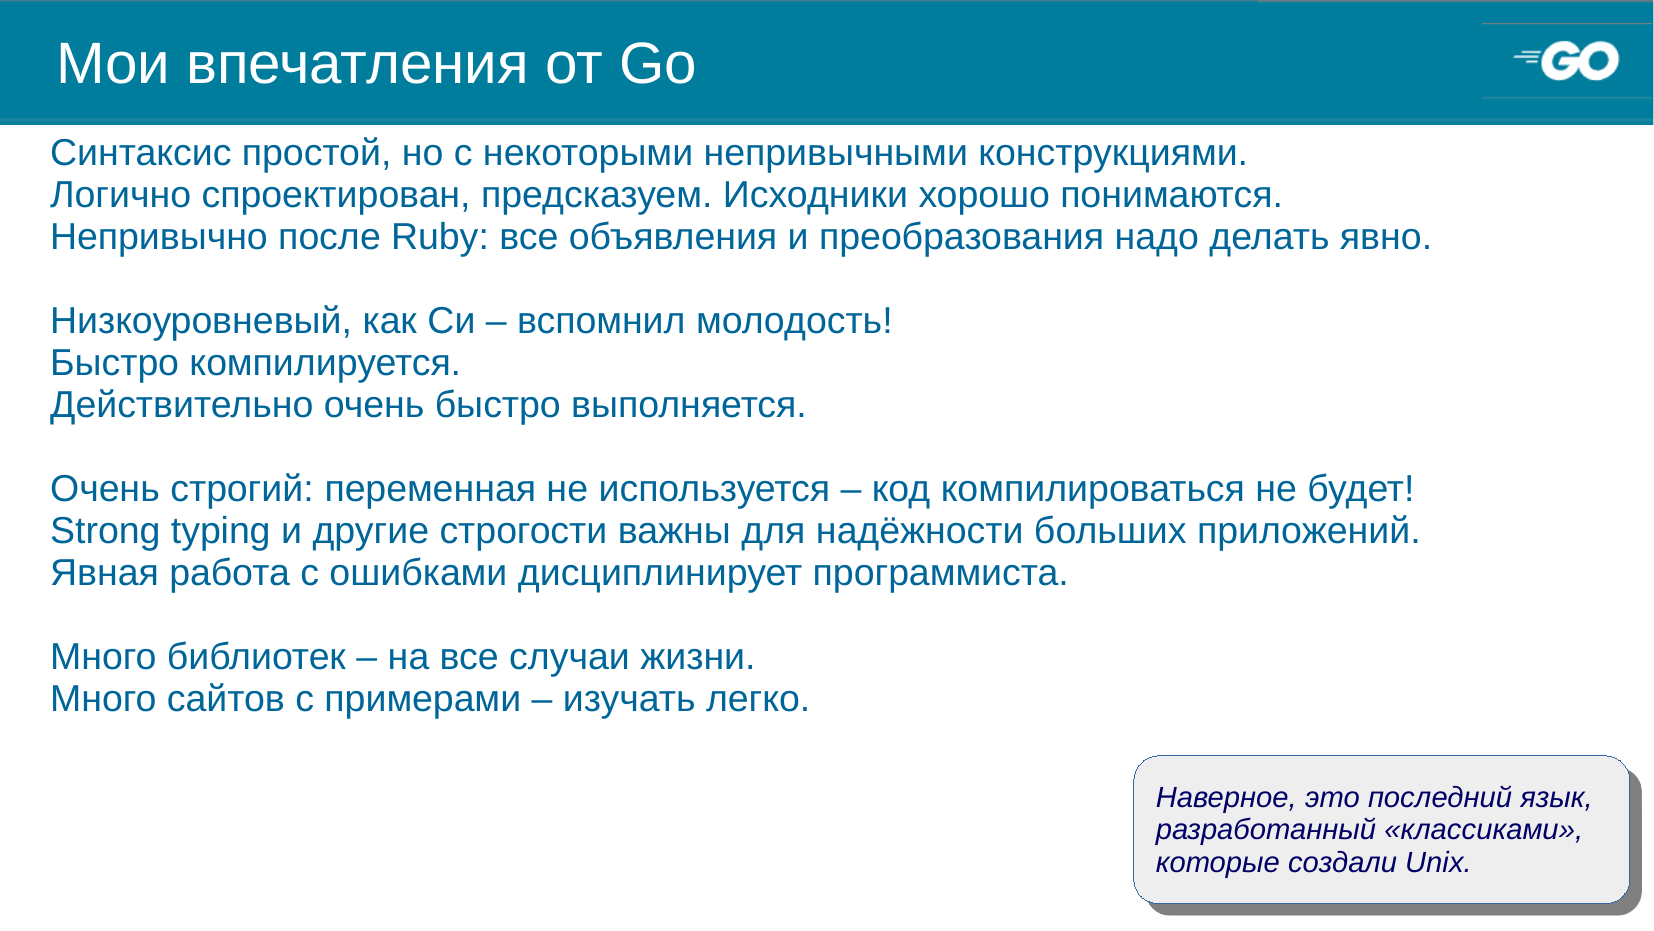

Мои впечатления от Go
Синтаксис простой, но с некоторыми непривычными конструкциями.
Логично спроектирован, предсказуем. Исходники хорошо понимаются.
Непривычно после Ruby: все объявления и преобразования надо делать явно.
Низкоуровневый, как Си – вспомнил молодость!
Быстро компилируется.
Действительно очень быстро выполняется.
Очень строгий: переменная не используется – код компилироваться не будет!
Strong typing и другие строгости важны для надёжности больших приложений.
Явная работа с ошибками дисциплинирует программиста.
Много библиотек – на все случаи жизни.
Много сайтов с примерами – изучать легко.
Наверное, это последний язык,
разработанный «классиками»,
которые создали Unix.